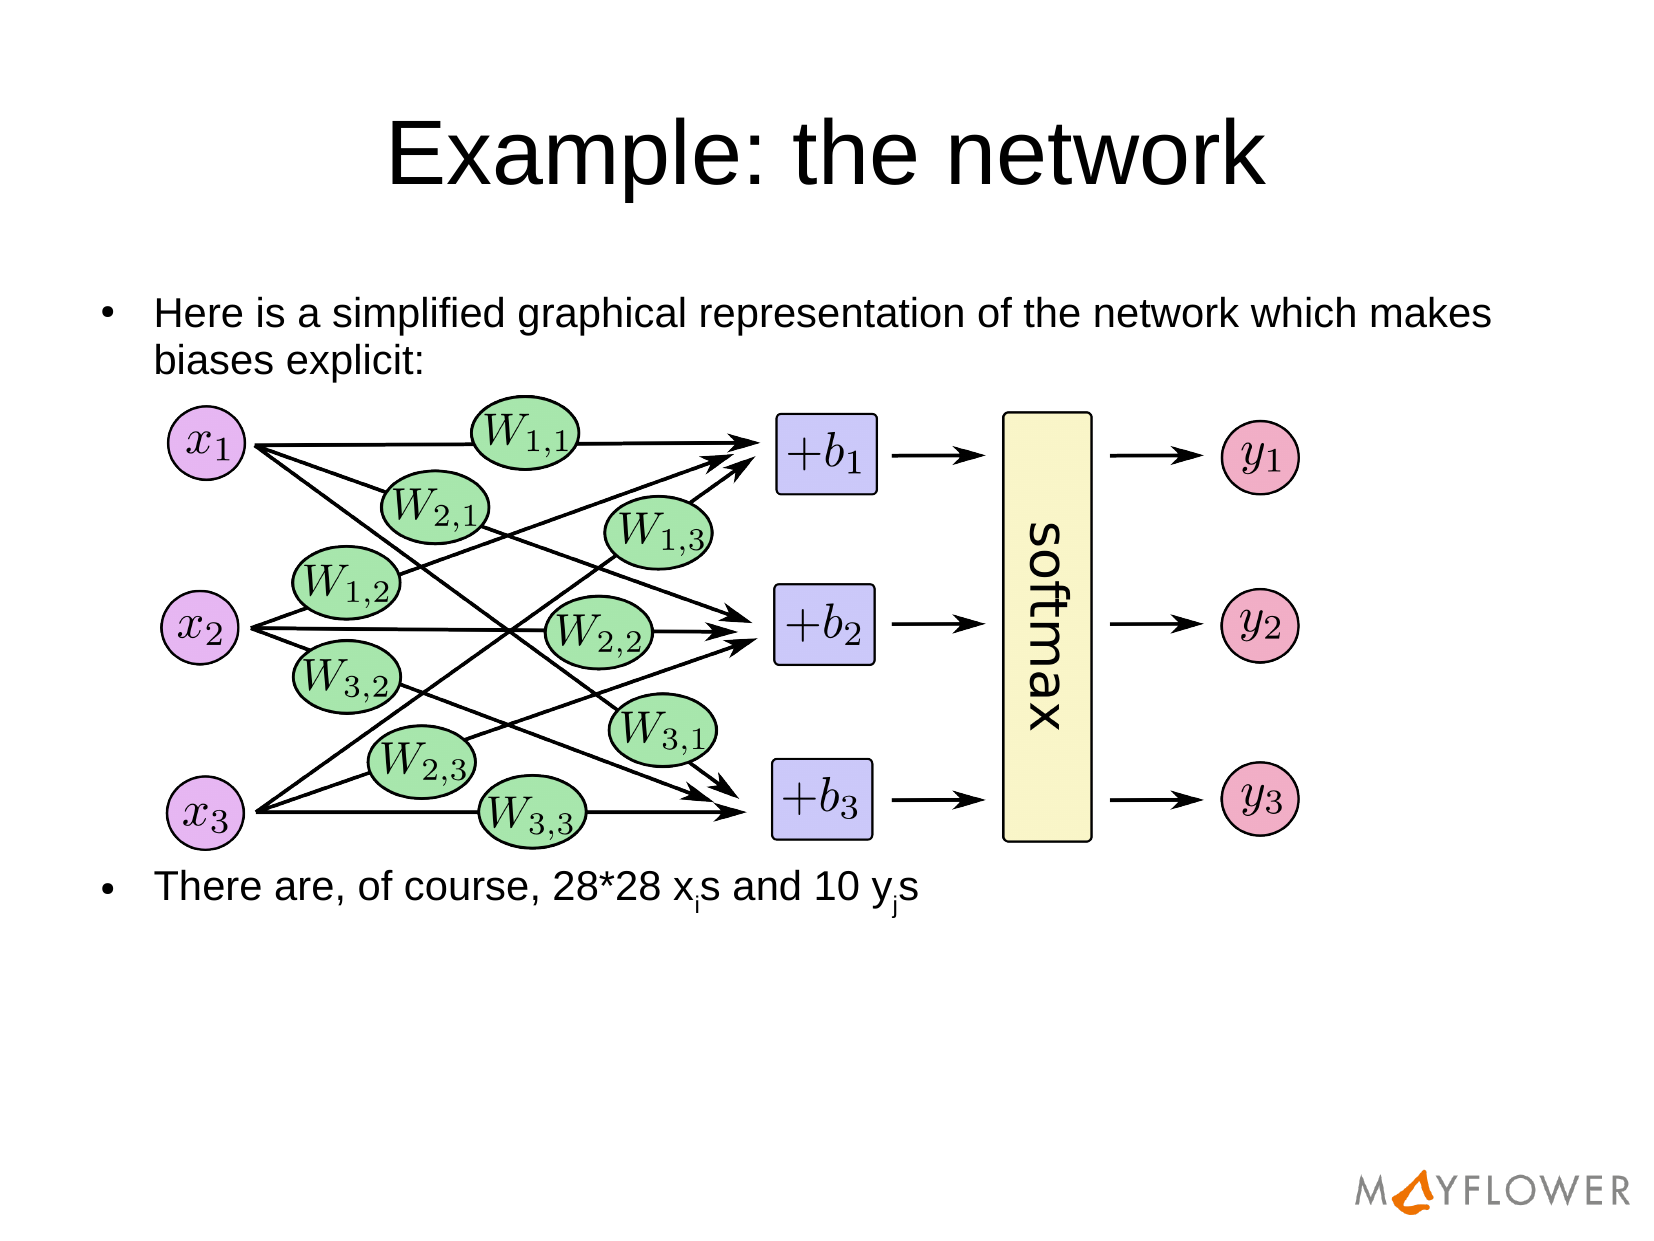

# Example: the network
Here is a simplified graphical representation of the network which makes biases explicit:
There are, of course, 28*28 xis and 10 yjs